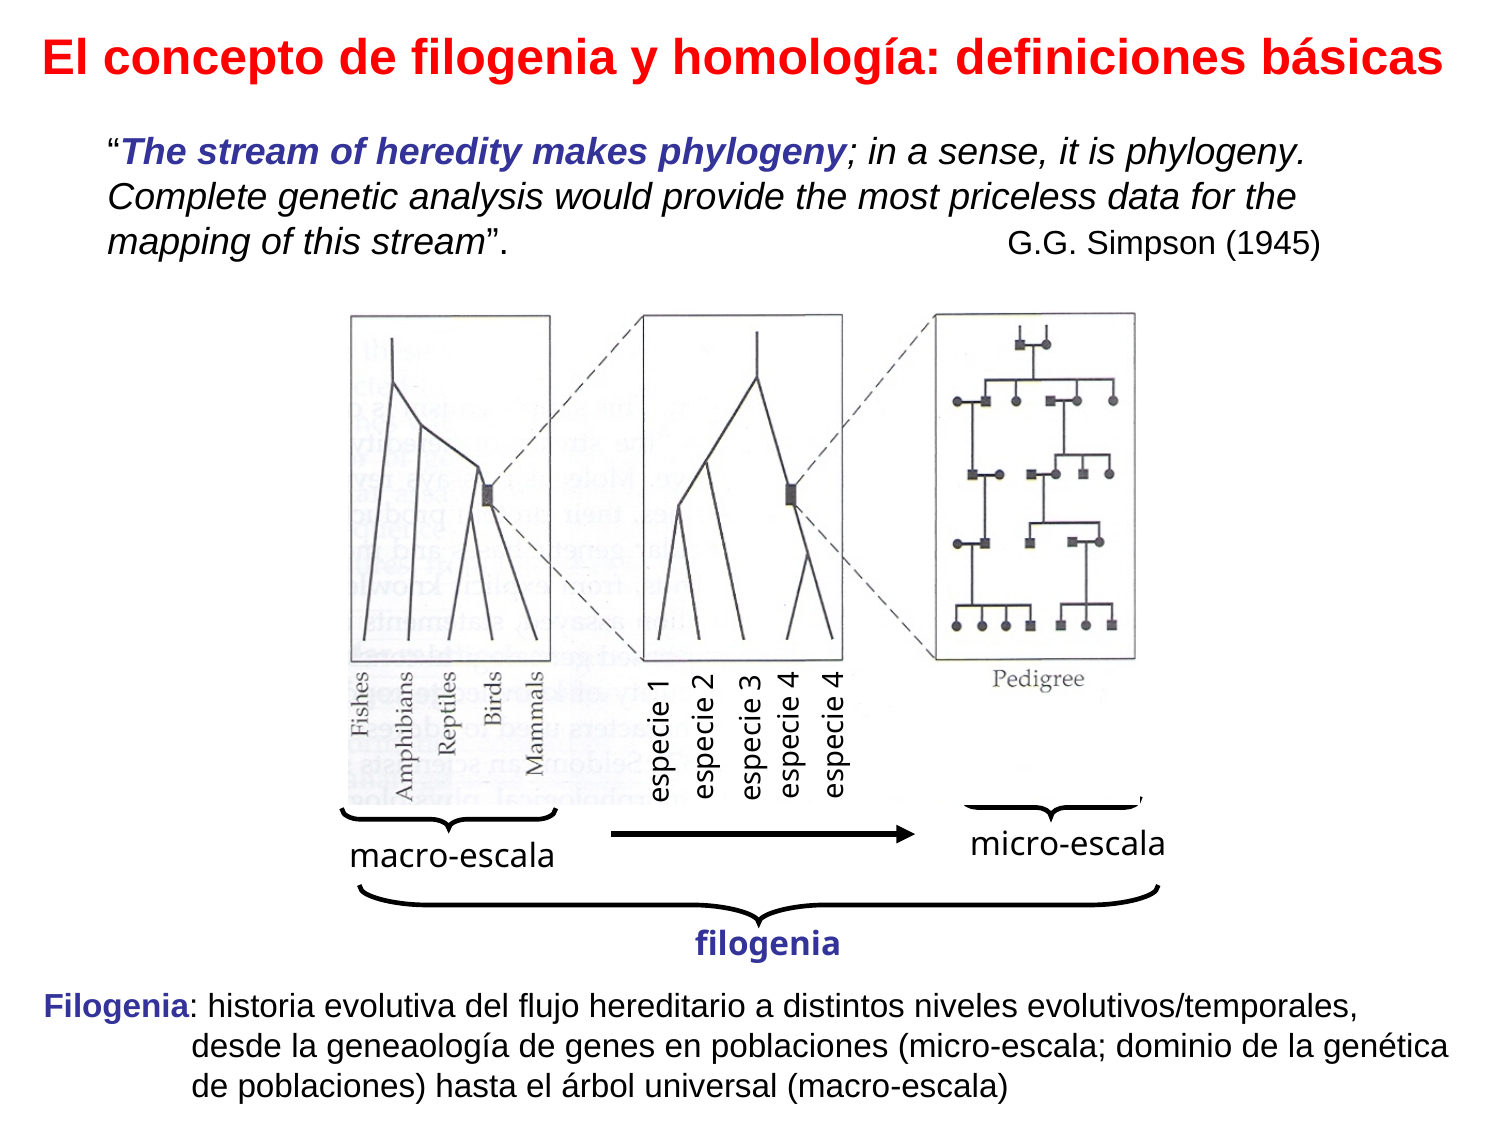

El concepto de filogenia y homología: definiciones básicas
“The stream of heredity makes phylogeny; in a sense, it is phylogeny.
Complete genetic analysis would provide the most priceless data for the
mapping of this stream”. 				G.G. Simpson (1945)
especie 4
especie 4
especie 2
especie 3
especie 1
micro-escala
macro-escala
filogenia
Filogenia: historia evolutiva del flujo hereditario a distintos niveles evolutivos/temporales,
 desde la geneaología de genes en poblaciones (micro-escala; dominio de la genética
 de poblaciones) hasta el árbol universal (macro-escala)